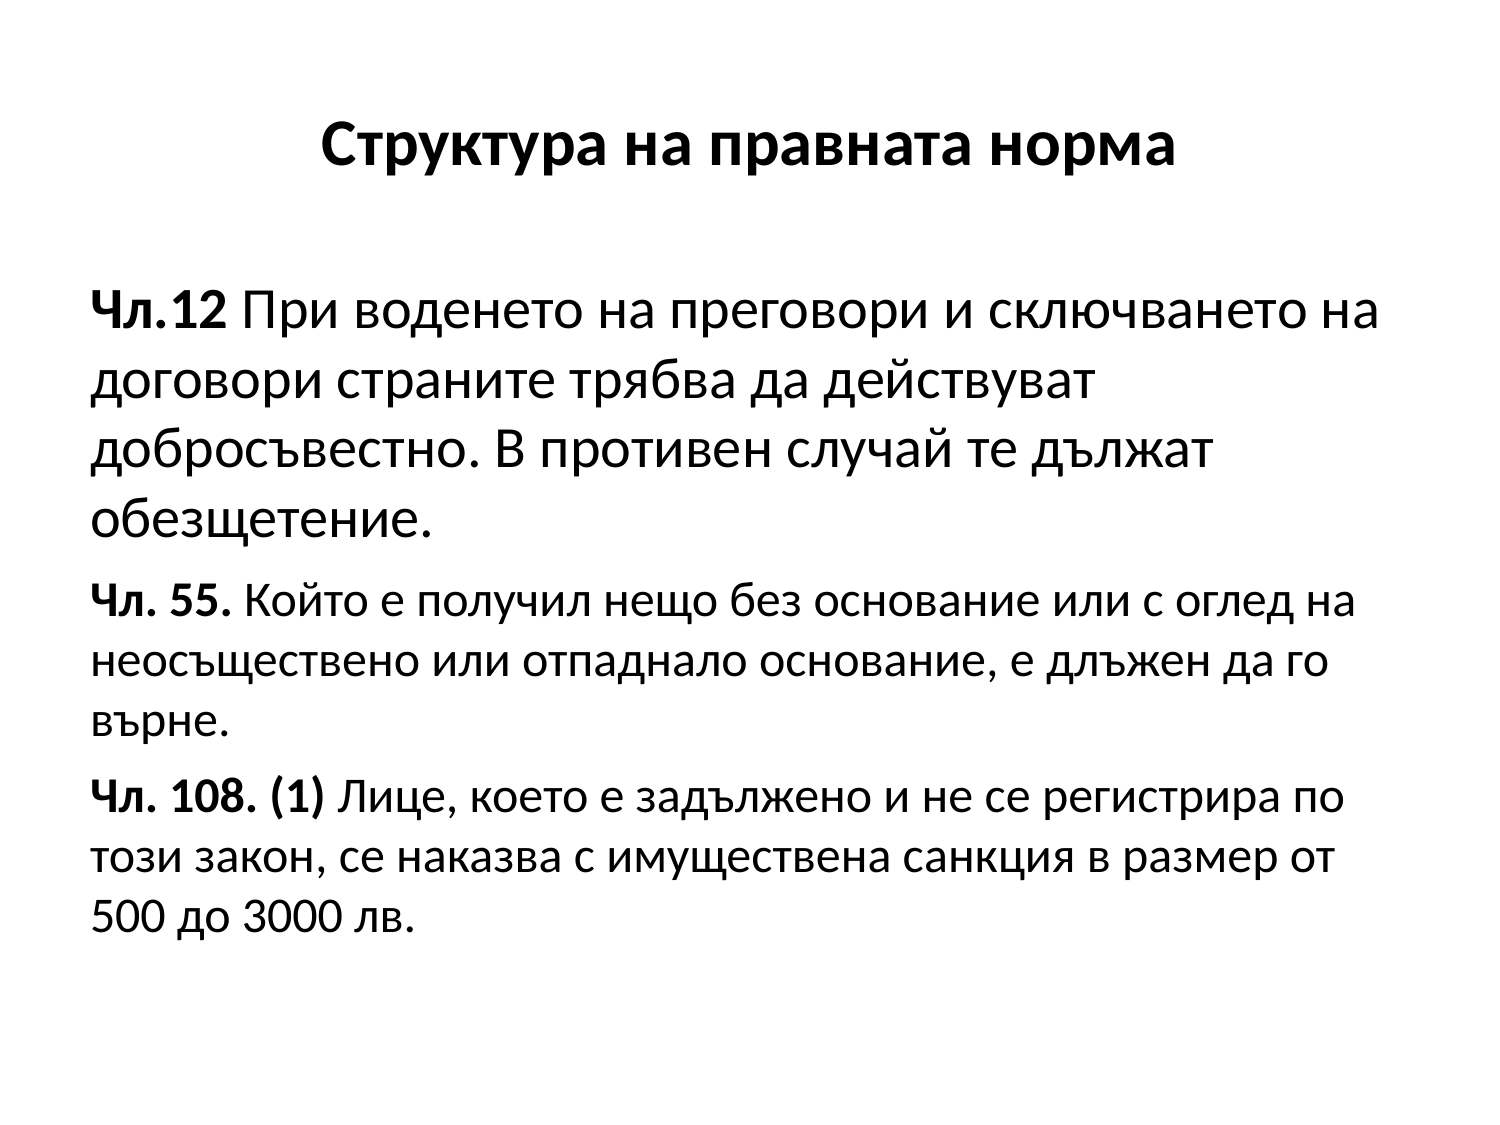

# Структура на правната норма
Чл.12 При воденето на преговори и сключването на договори страните трябва да действуват добросъвестно. В противен случай те дължат обезщетение.
Чл. 55. Който е получил нещо без основание или с оглед на неосъществено или отпаднало основание, е длъжен да го върне.
Чл. 108. (1) Лице, което е задължено и не се регистрира по този закон, се наказва с имуществена санкция в размер от 500 до 3000 лв.